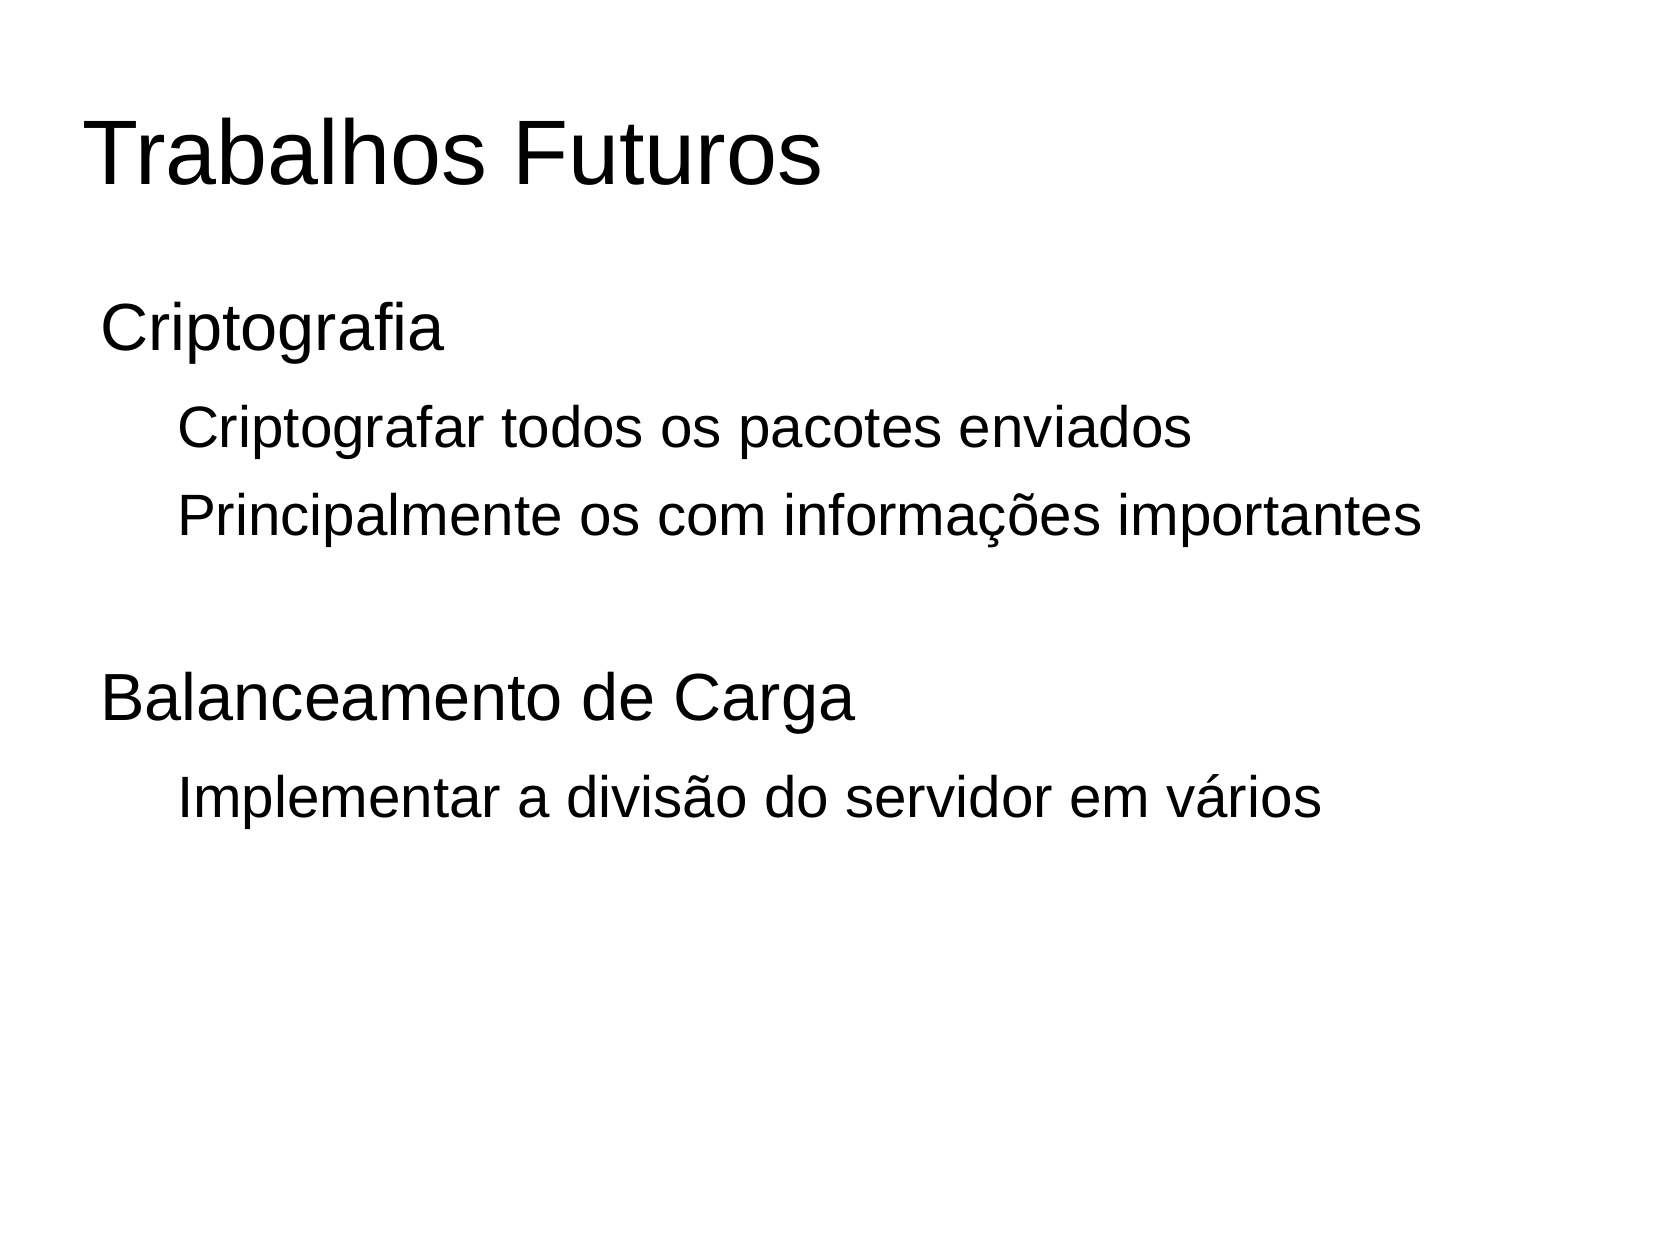

# Trabalhos Futuros
Criptografia
Criptografar todos os pacotes enviados
Principalmente os com informações importantes
Balanceamento de Carga
Implementar a divisão do servidor em vários